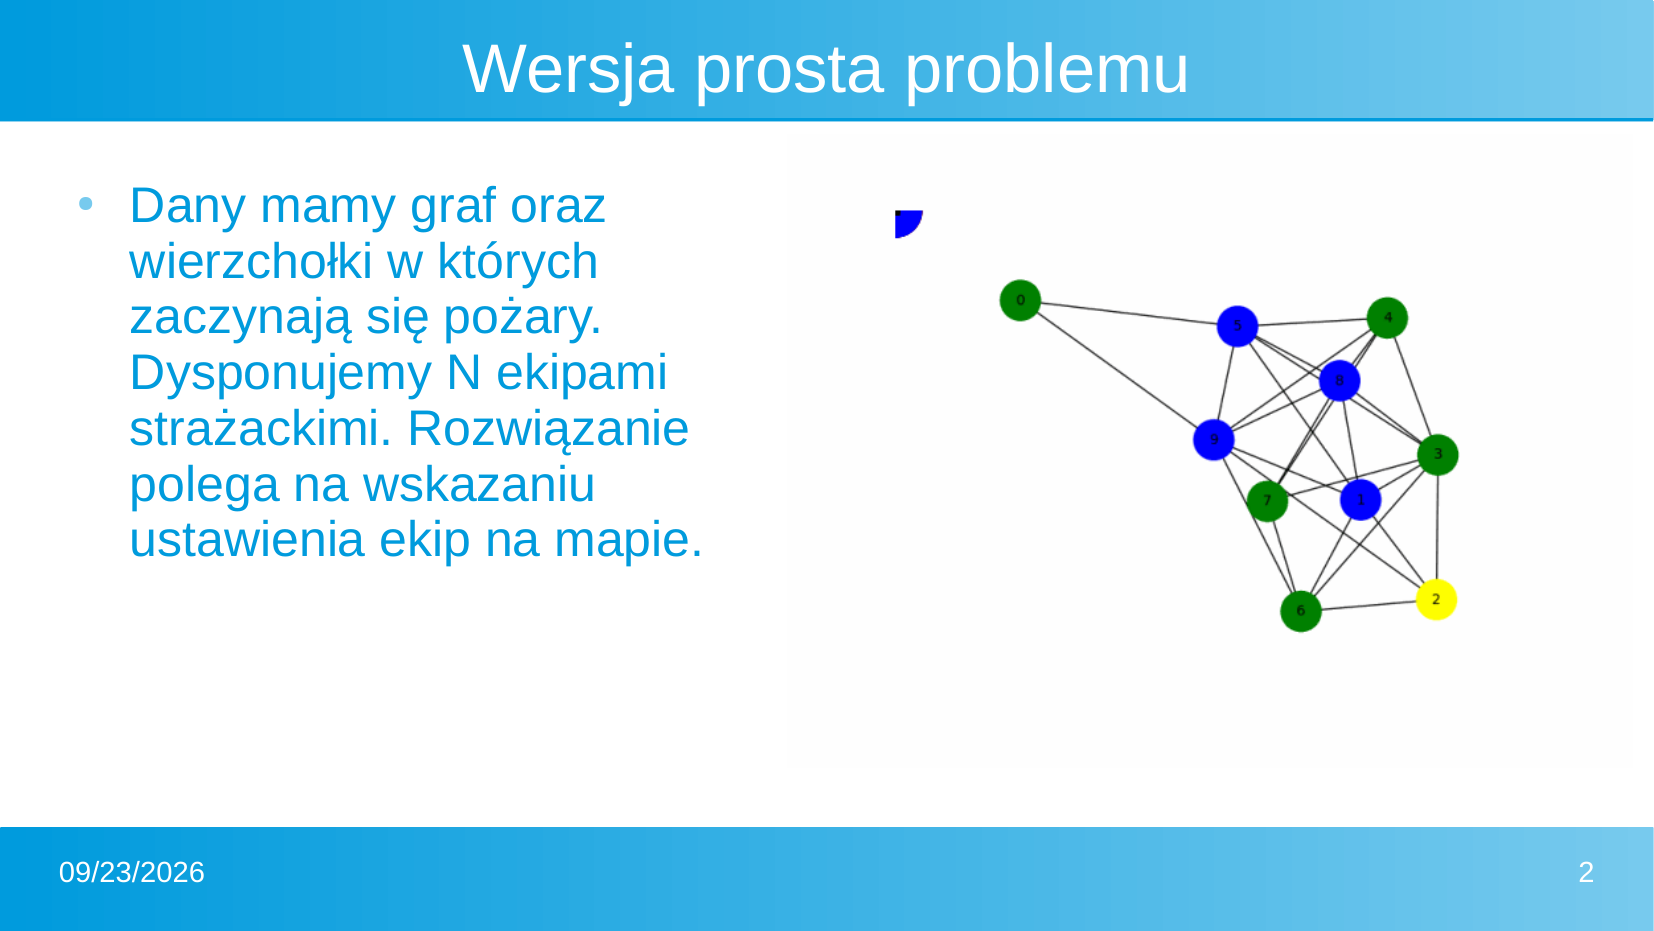

# Wersja prosta problemu
Dany mamy graf oraz wierzchołki w których zaczynają się pożary. Dysponujemy N ekipami strażackimi. Rozwiązanie polega na wskazaniu ustawienia ekip na mapie.
2